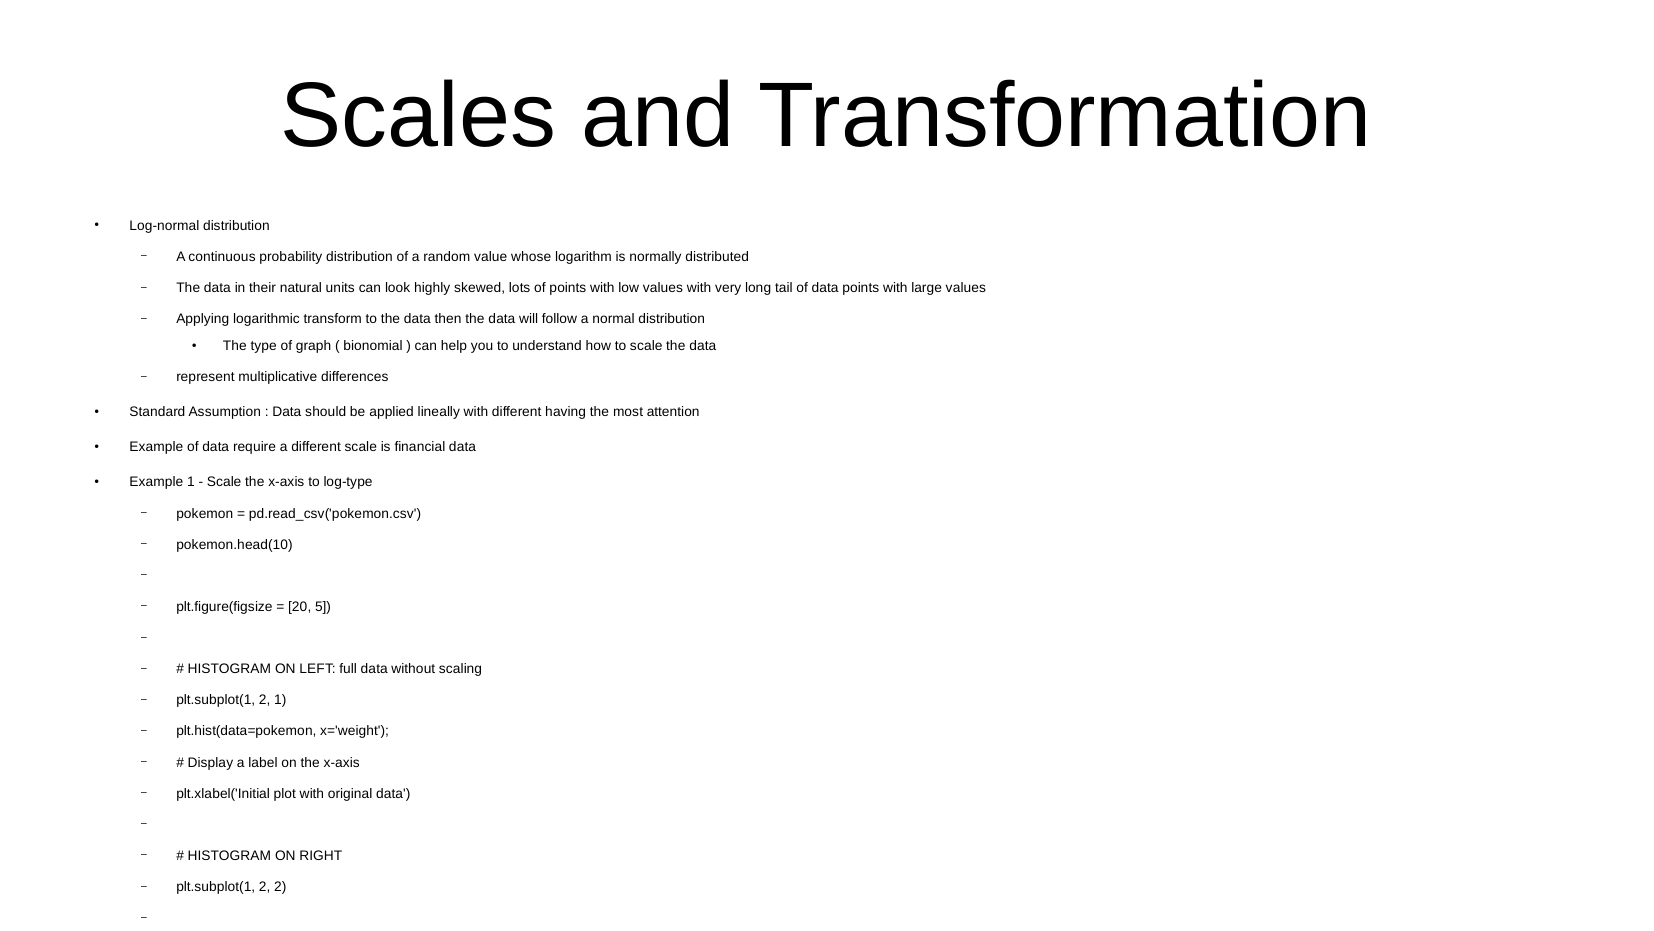

# Scales and Transformation
Log-normal distribution
A continuous probability distribution of a random value whose logarithm is normally distributed
The data in their natural units can look highly skewed, lots of points with low values with very long tail of data points with large values
Applying logarithmic transform to the data then the data will follow a normal distribution
The type of graph ( bionomial ) can help you to understand how to scale the data
represent multiplicative differences
Standard Assumption : Data should be applied lineally with different having the most attention
Example of data require a different scale is financial data
Example 1 - Scale the x-axis to log-type
pokemon = pd.read_csv('pokemon.csv')
pokemon.head(10)
plt.figure(figsize = [20, 5])
# HISTOGRAM ON LEFT: full data without scaling
plt.subplot(1, 2, 1)
plt.hist(data=pokemon, x='weight');
# Display a label on the x-axis
plt.xlabel('Initial plot with original data')
# HISTOGRAM ON RIGHT
plt.subplot(1, 2, 2)